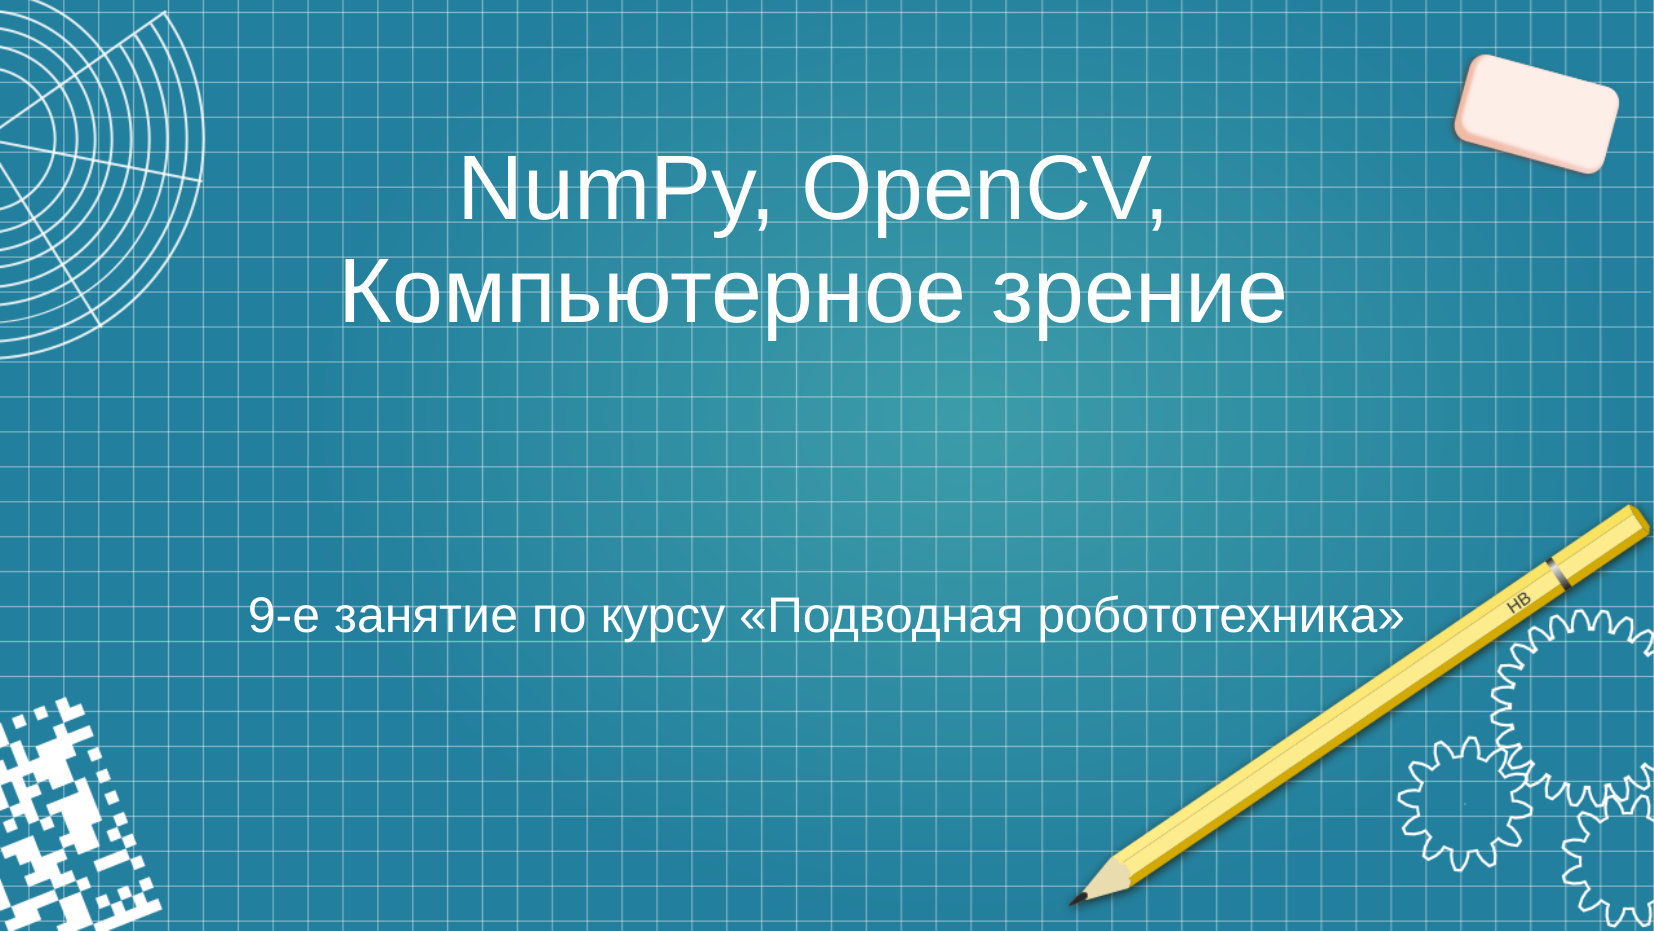

# NumPy, OpenCV, Компьютерное зрение
9-е занятие по курсу «Подводная робототехника»